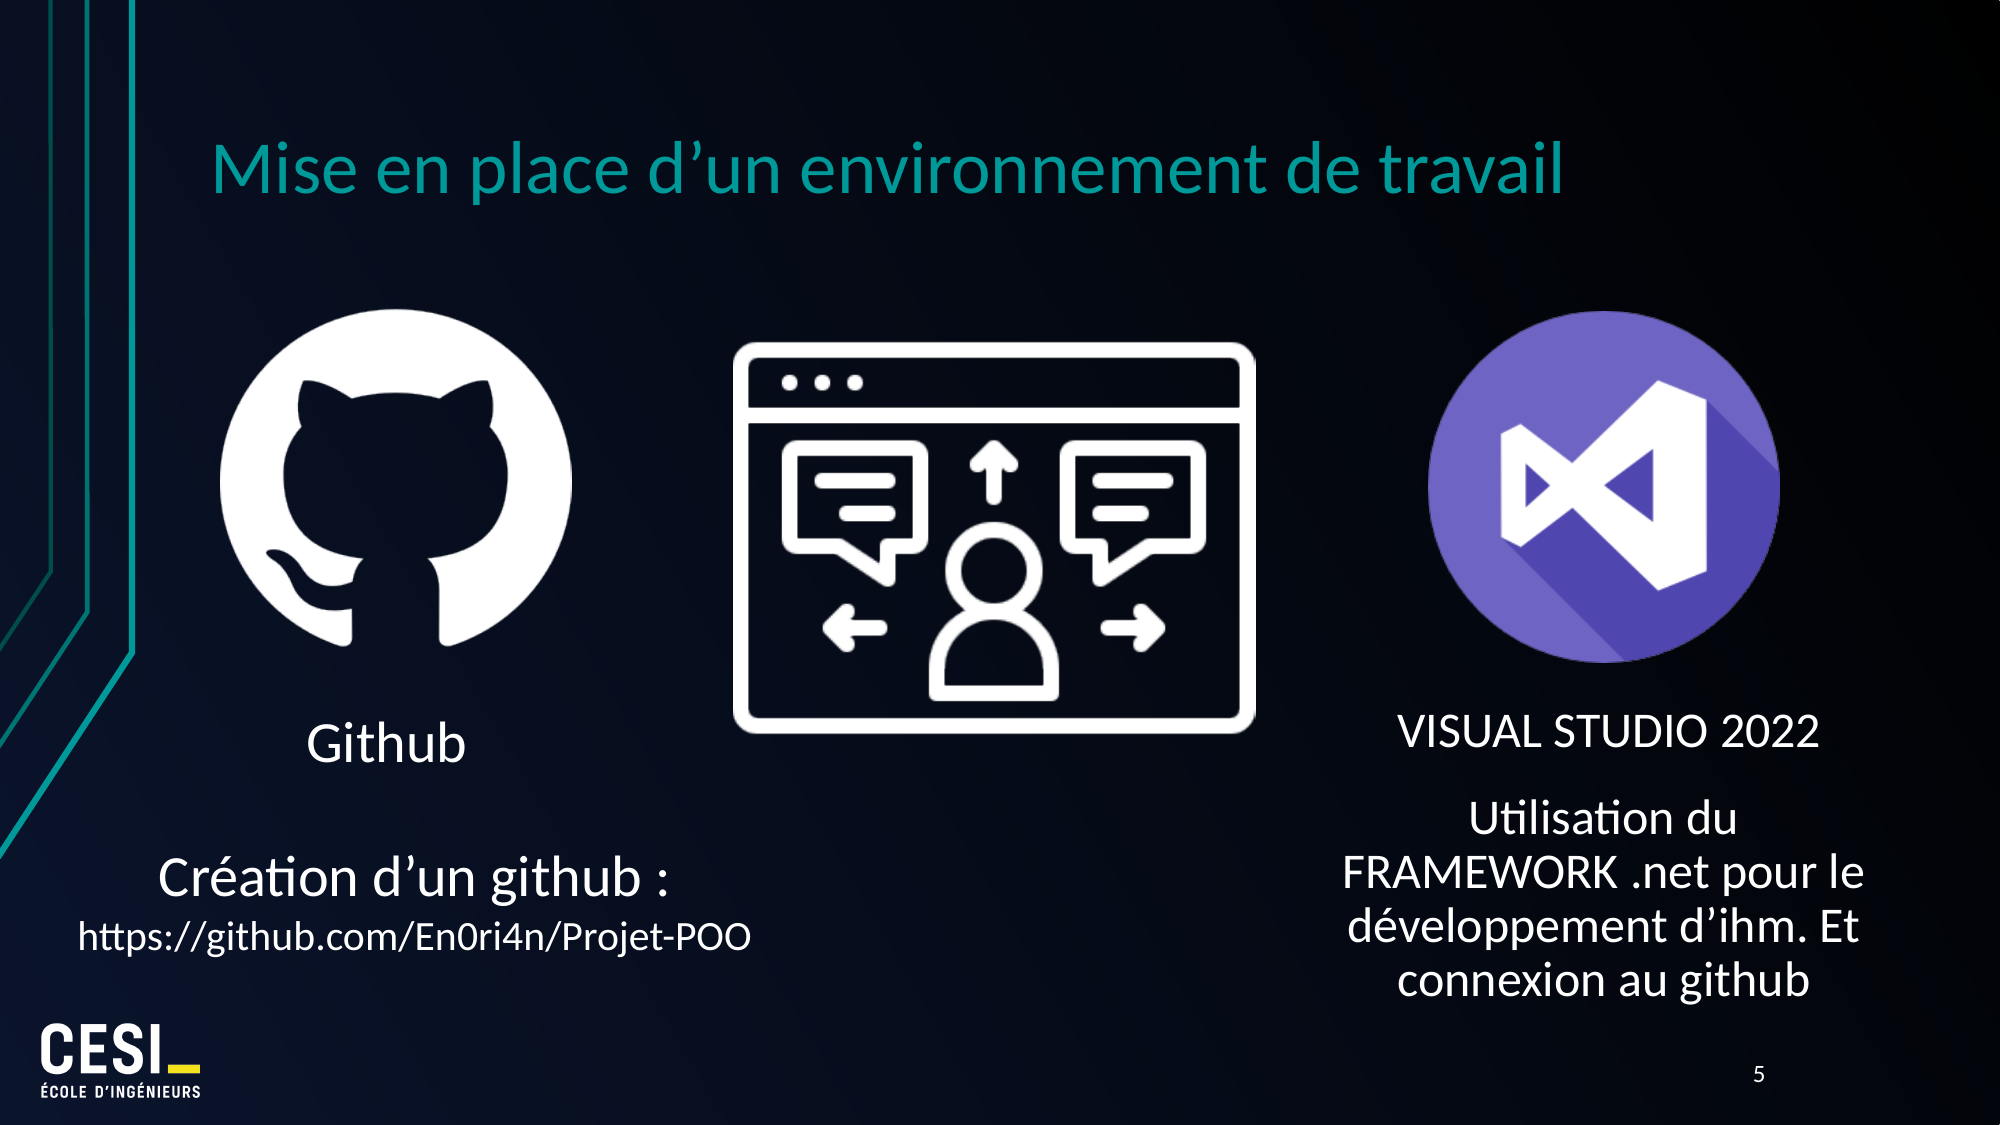

# Mise en place d’un environnement de travail
Github
 VISUAL STUDIO 2022
Utilisation du FRAMEWORK .net pour le développement d’ihm. Et connexion au github
Création d’un github :
https://github.com/En0ri4n/Projet-POO